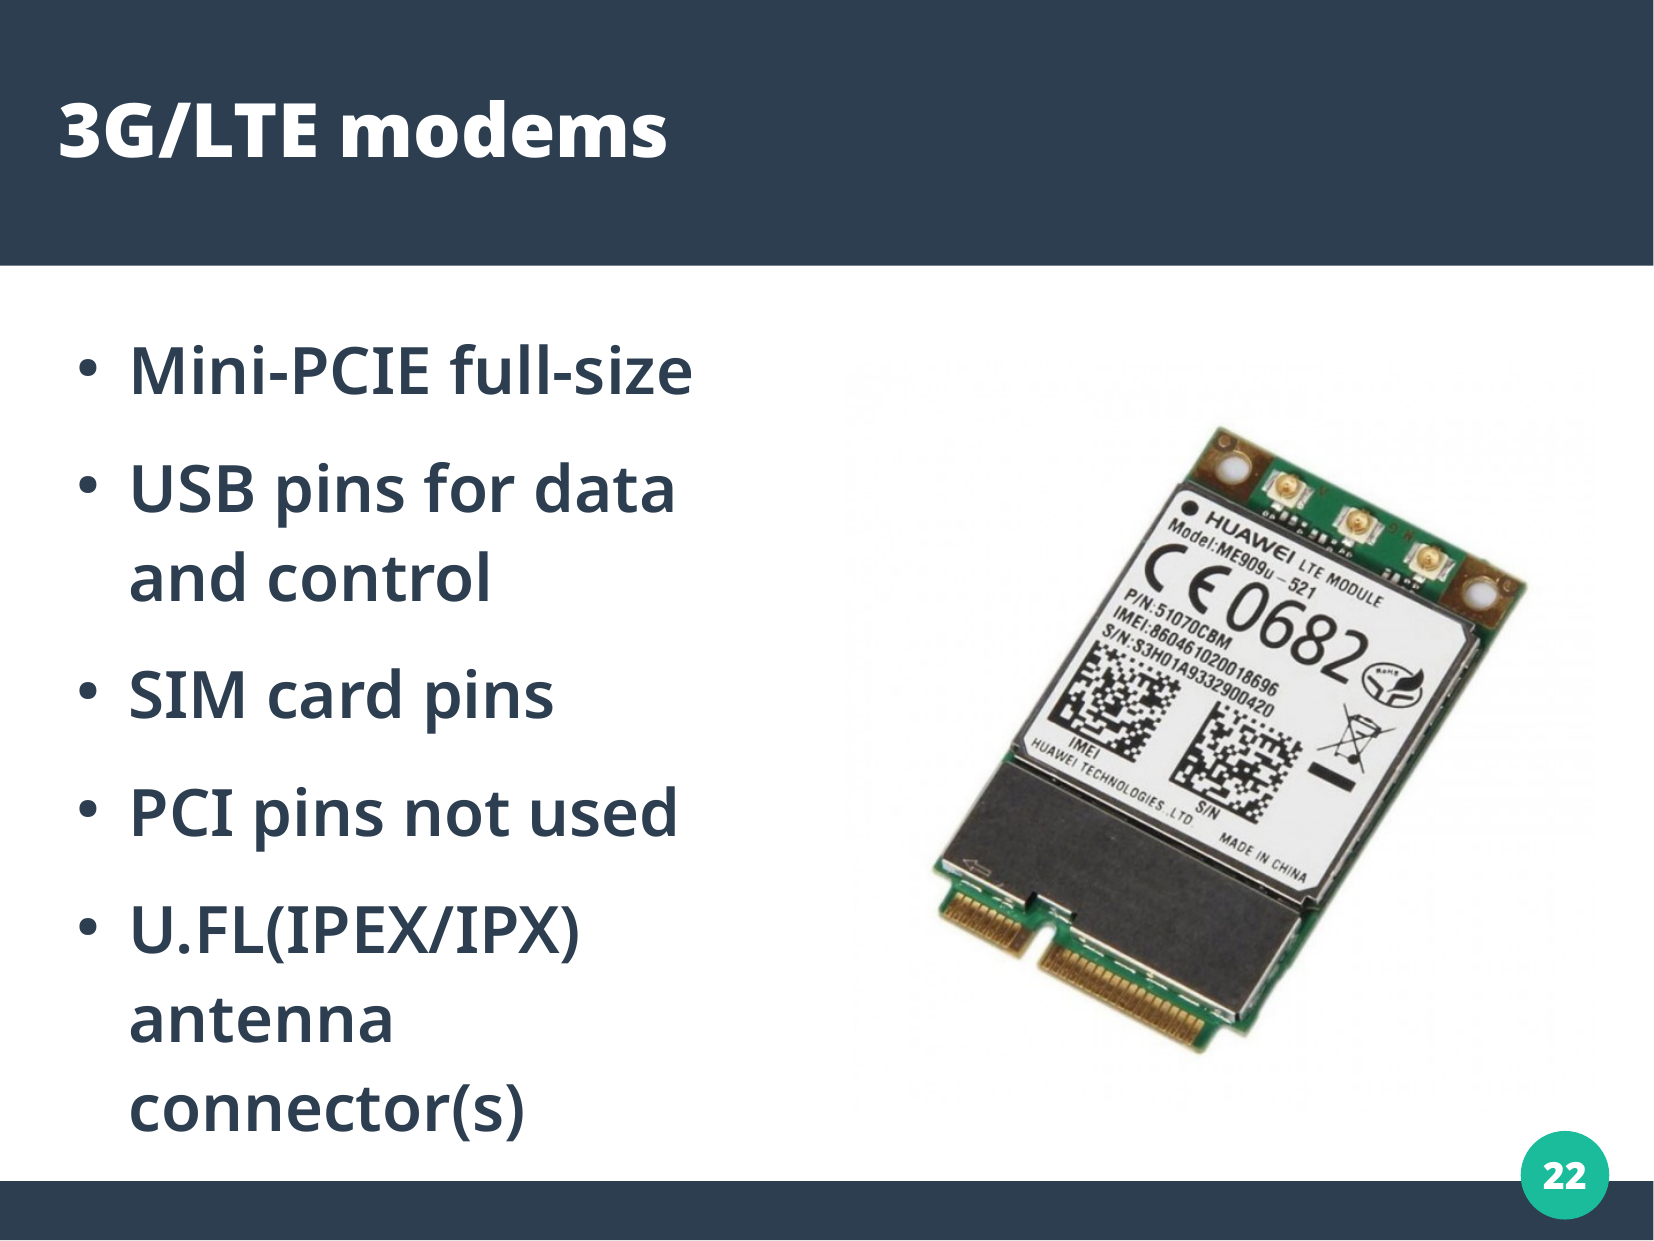

# 3G/LTE modems
Mini-PCIE full-size
USB pins for data and control
SIM card pins
PCI pins not used
U.FL(IPEX/IPX) antenna connector(s)
22